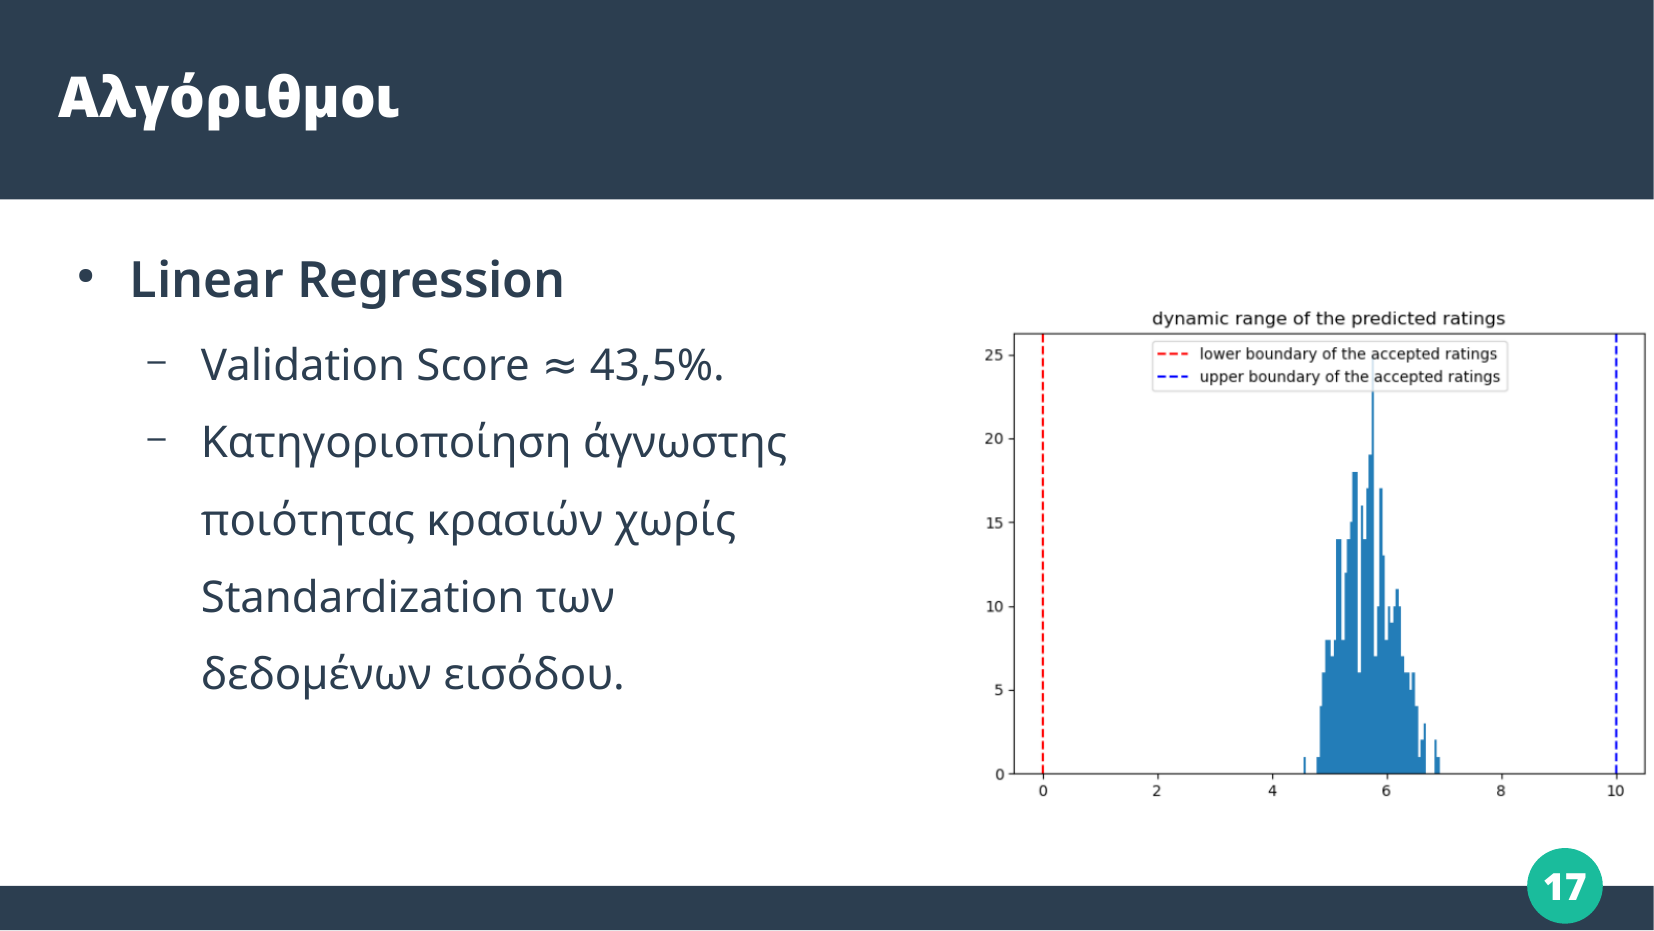

# Αλγόριθμοι
Linear Regression
Validation Score ≈ 43,5%.
Κατηγοριοποίηση άγνωστης
ποιότητας κρασιών χωρίς
Standardization των
δεδομένων εισόδου.